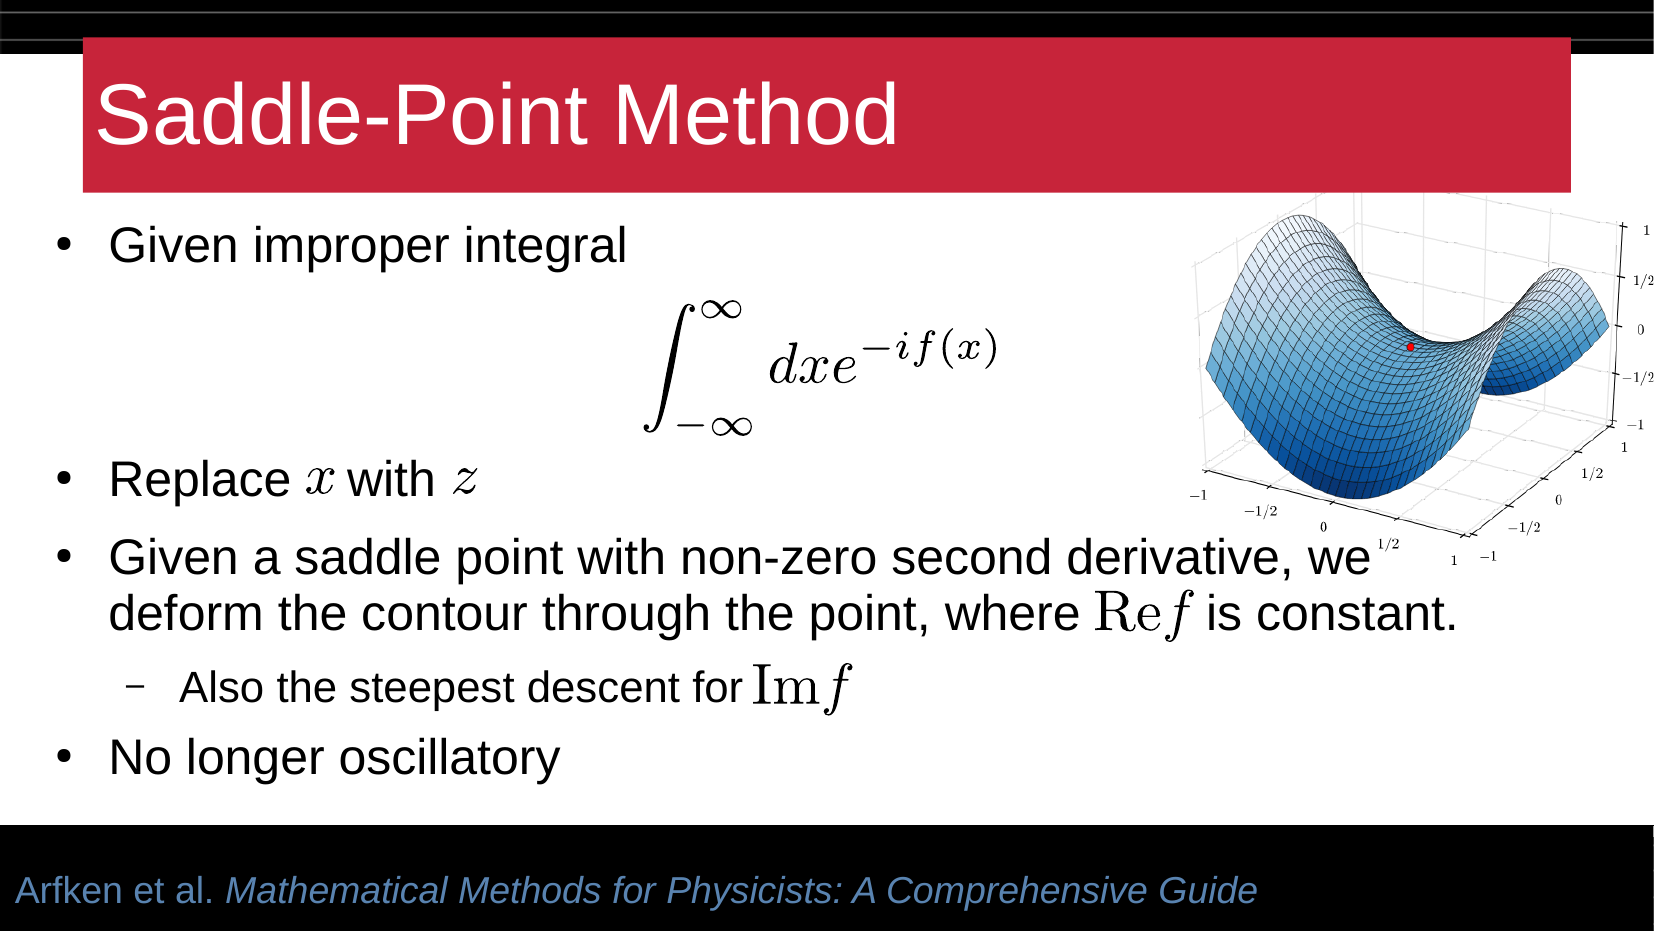

Saddle-Point Method
# Given improper integral
Replace with
Given a saddle point with non-zero second derivative, we deform the contour through the point, where is constant.
Also the steepest descent for
No longer oscillatory
Arfken et al. Mathematical Methods for Physicists: A Comprehensive Guide